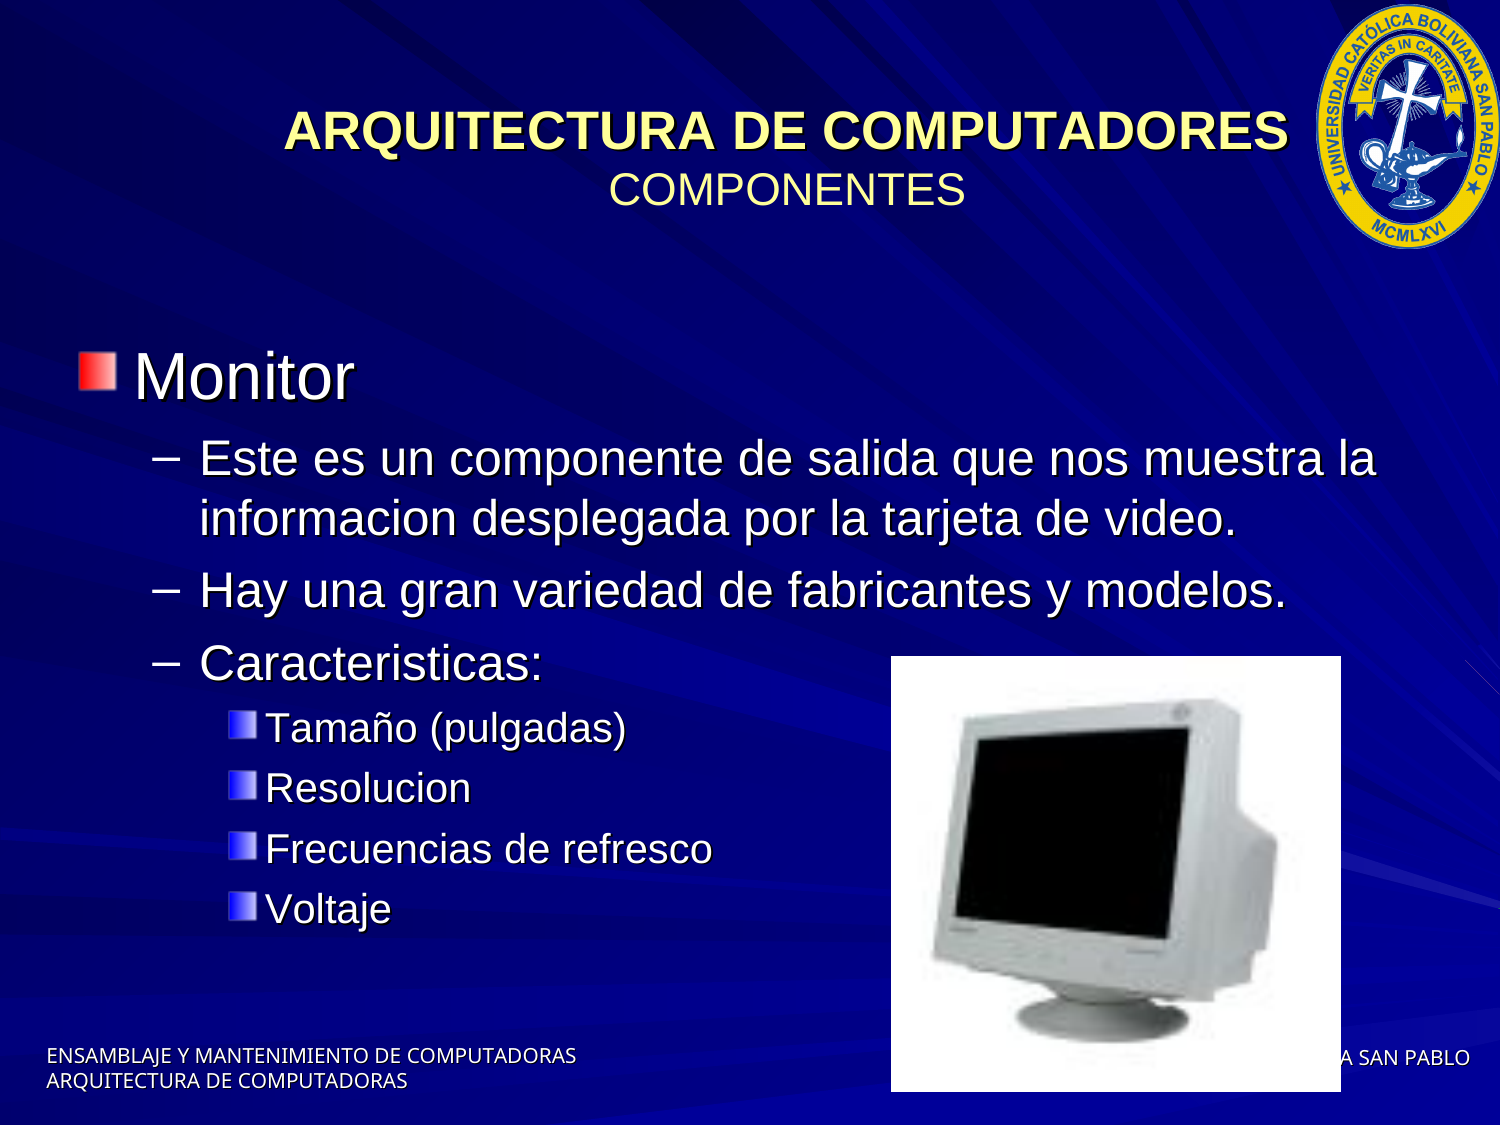

ARQUITECTURA DE COMPUTADORES
COMPONENTES
# Monitor
Este es un componente de salida que nos muestra la informacion desplegada por la tarjeta de video.
Hay una gran variedad de fabricantes y modelos.
Caracteristicas:
Tamaño (pulgadas)
Resolucion
Frecuencias de refresco
Voltaje